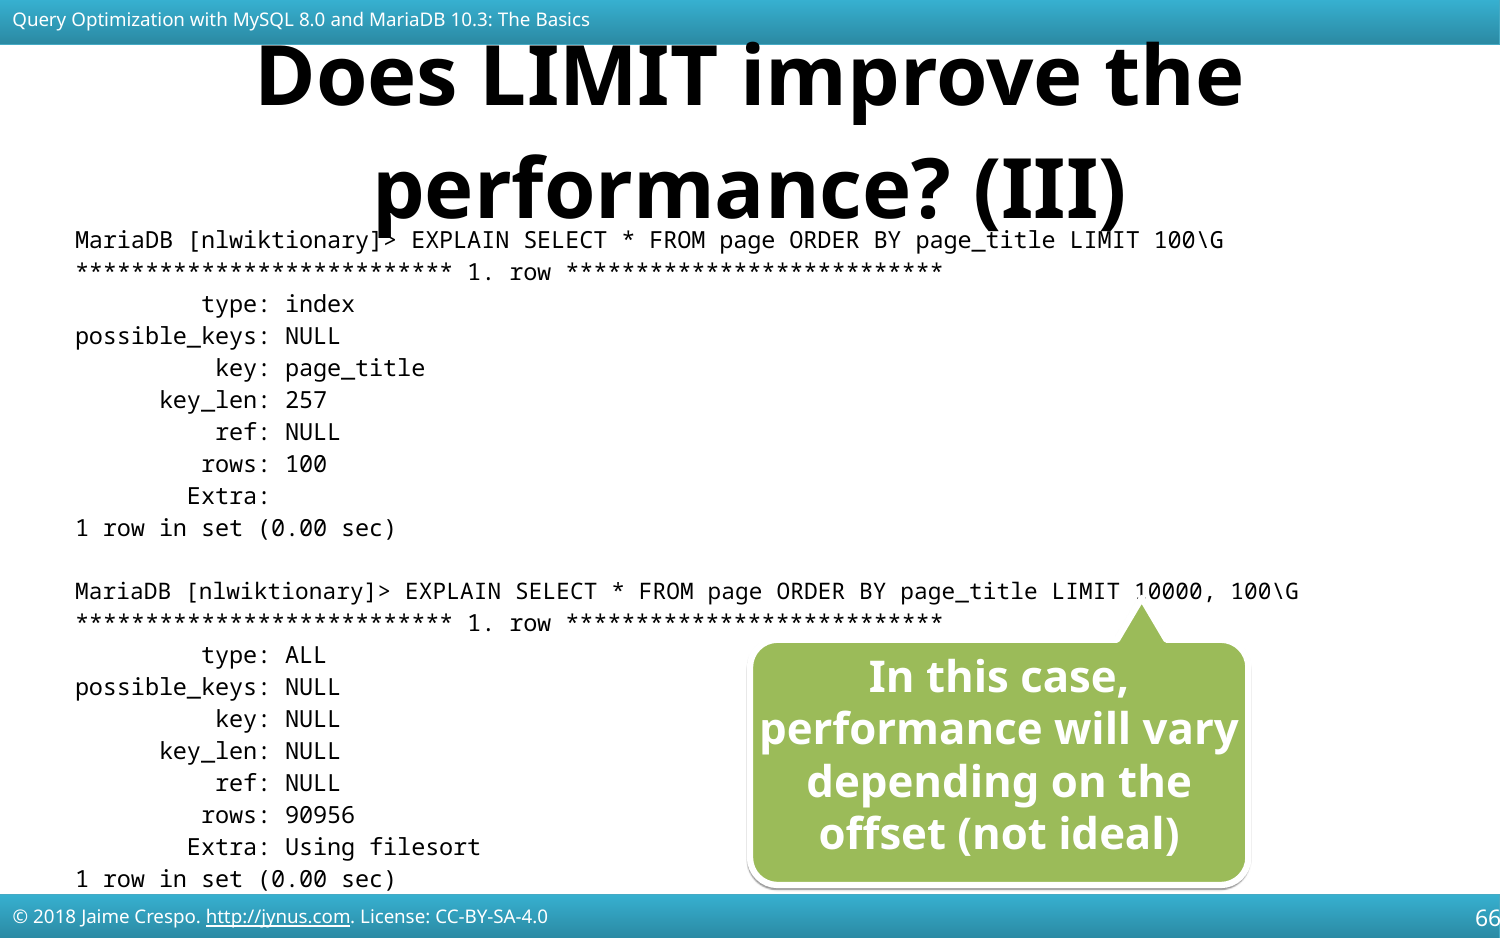

# Does LIMIT improve the performance? (III)
MariaDB [nlwiktionary]> EXPLAIN SELECT * FROM page ORDER BY page_title LIMIT 100\G
*************************** 1. row ***************************
 type: index
possible_keys: NULL
 key: page_title
 key_len: 257
 ref: NULL
 rows: 100
 Extra:
1 row in set (0.00 sec)
MariaDB [nlwiktionary]> EXPLAIN SELECT * FROM page ORDER BY page_title LIMIT 10000, 100\G
*************************** 1. row ***************************
 type: ALL
possible_keys: NULL
 key: NULL
 key_len: NULL
 ref: NULL
 rows: 90956
 Extra: Using filesort
1 row in set (0.00 sec)
In this case, performance will vary depending on the offset (not ideal)